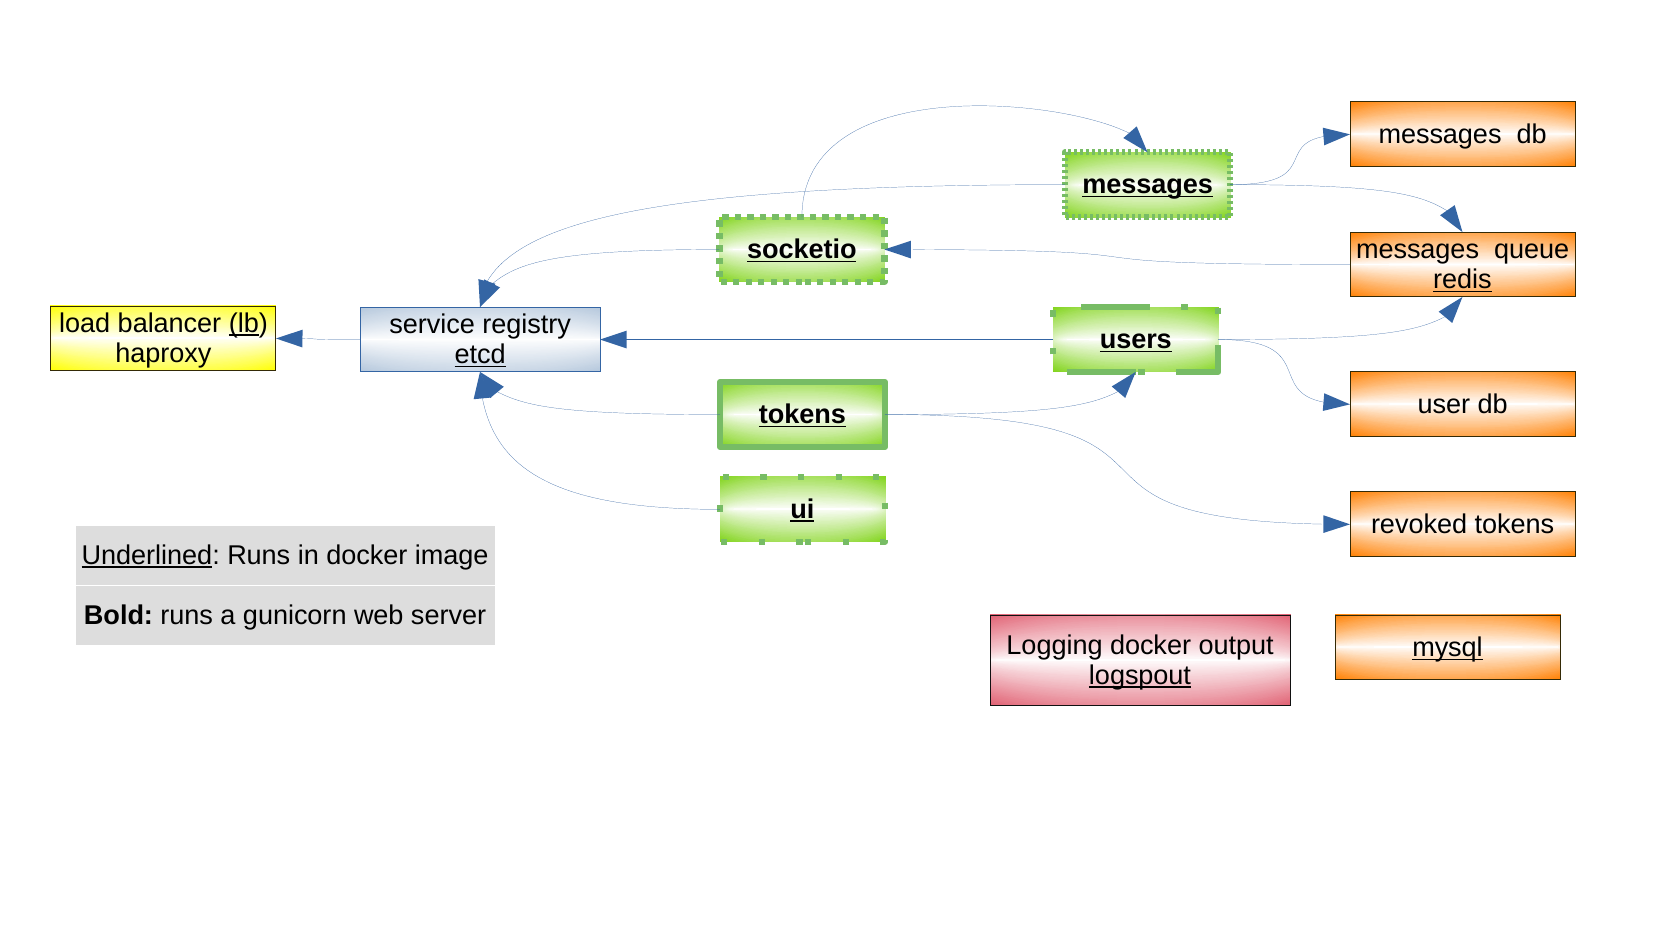

messages db
messages
socketio
messages queue
redis
load balancer (lb)
haproxy
service registry
etcd
users
user db
tokens
ui
revoked tokens
Underlined: Runs in docker image
Underlined: Runs in docker image
Bold: runs a gunicorn web server
Logging docker output
logspout
mysql